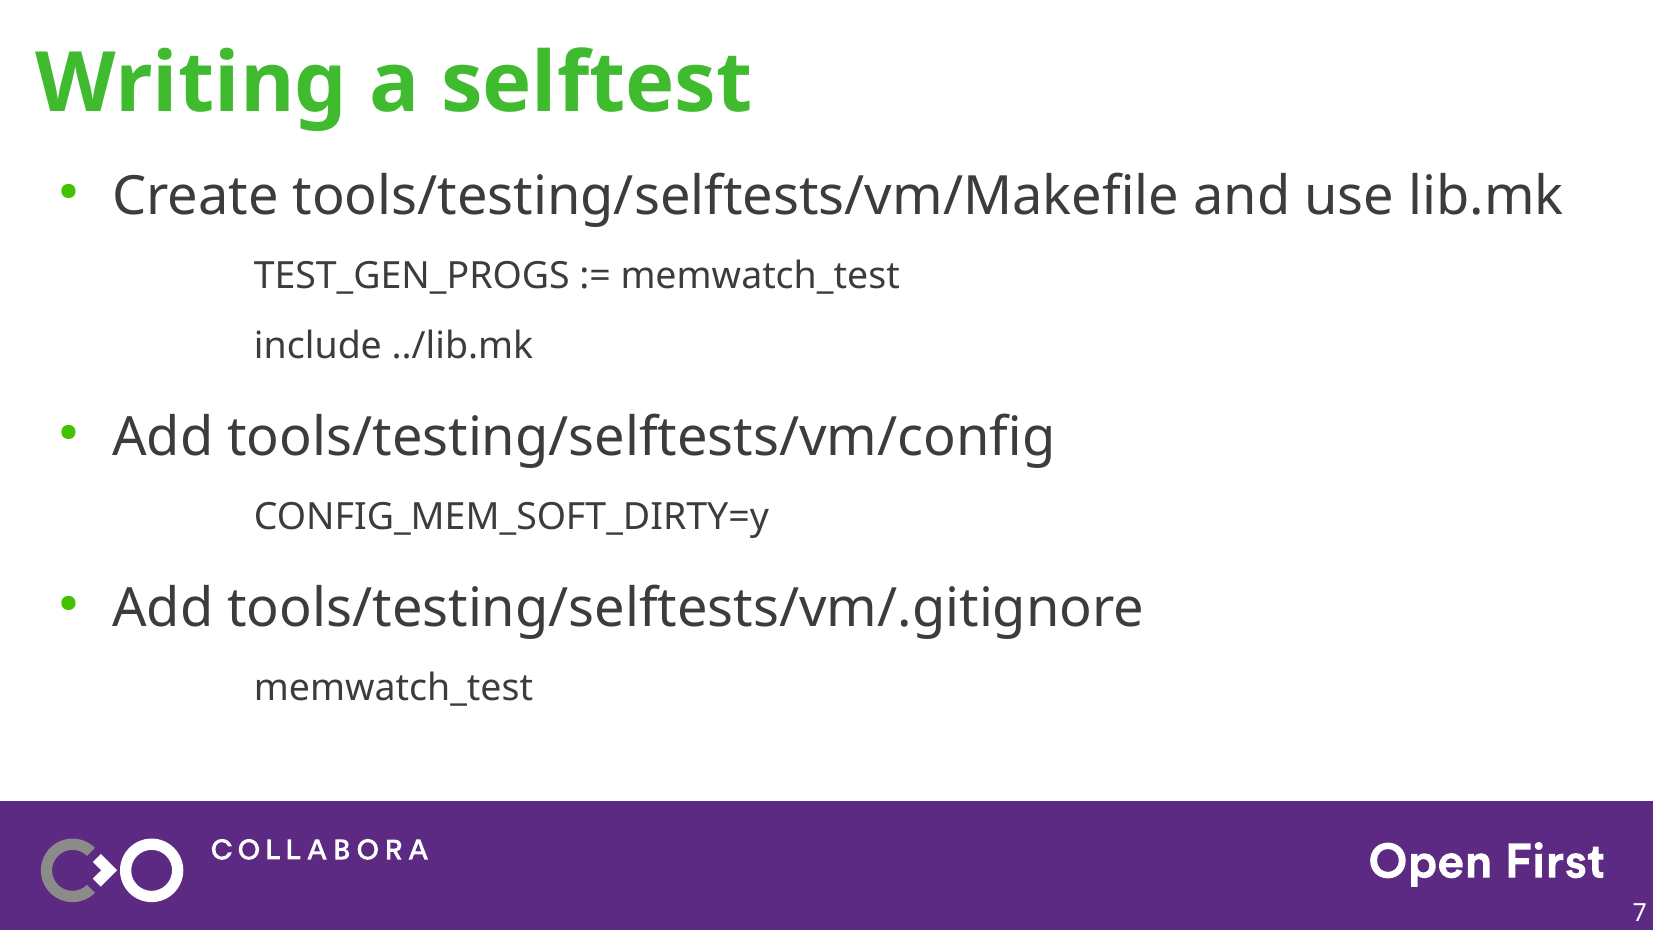

# Writing a selftest
Create tools/testing/selftests/vm/Makefile and use lib.mk
TEST_GEN_PROGS := memwatch_test
include ../lib.mk
Add tools/testing/selftests/vm/config
CONFIG_MEM_SOFT_DIRTY=y
Add tools/testing/selftests/vm/.gitignore
memwatch_test